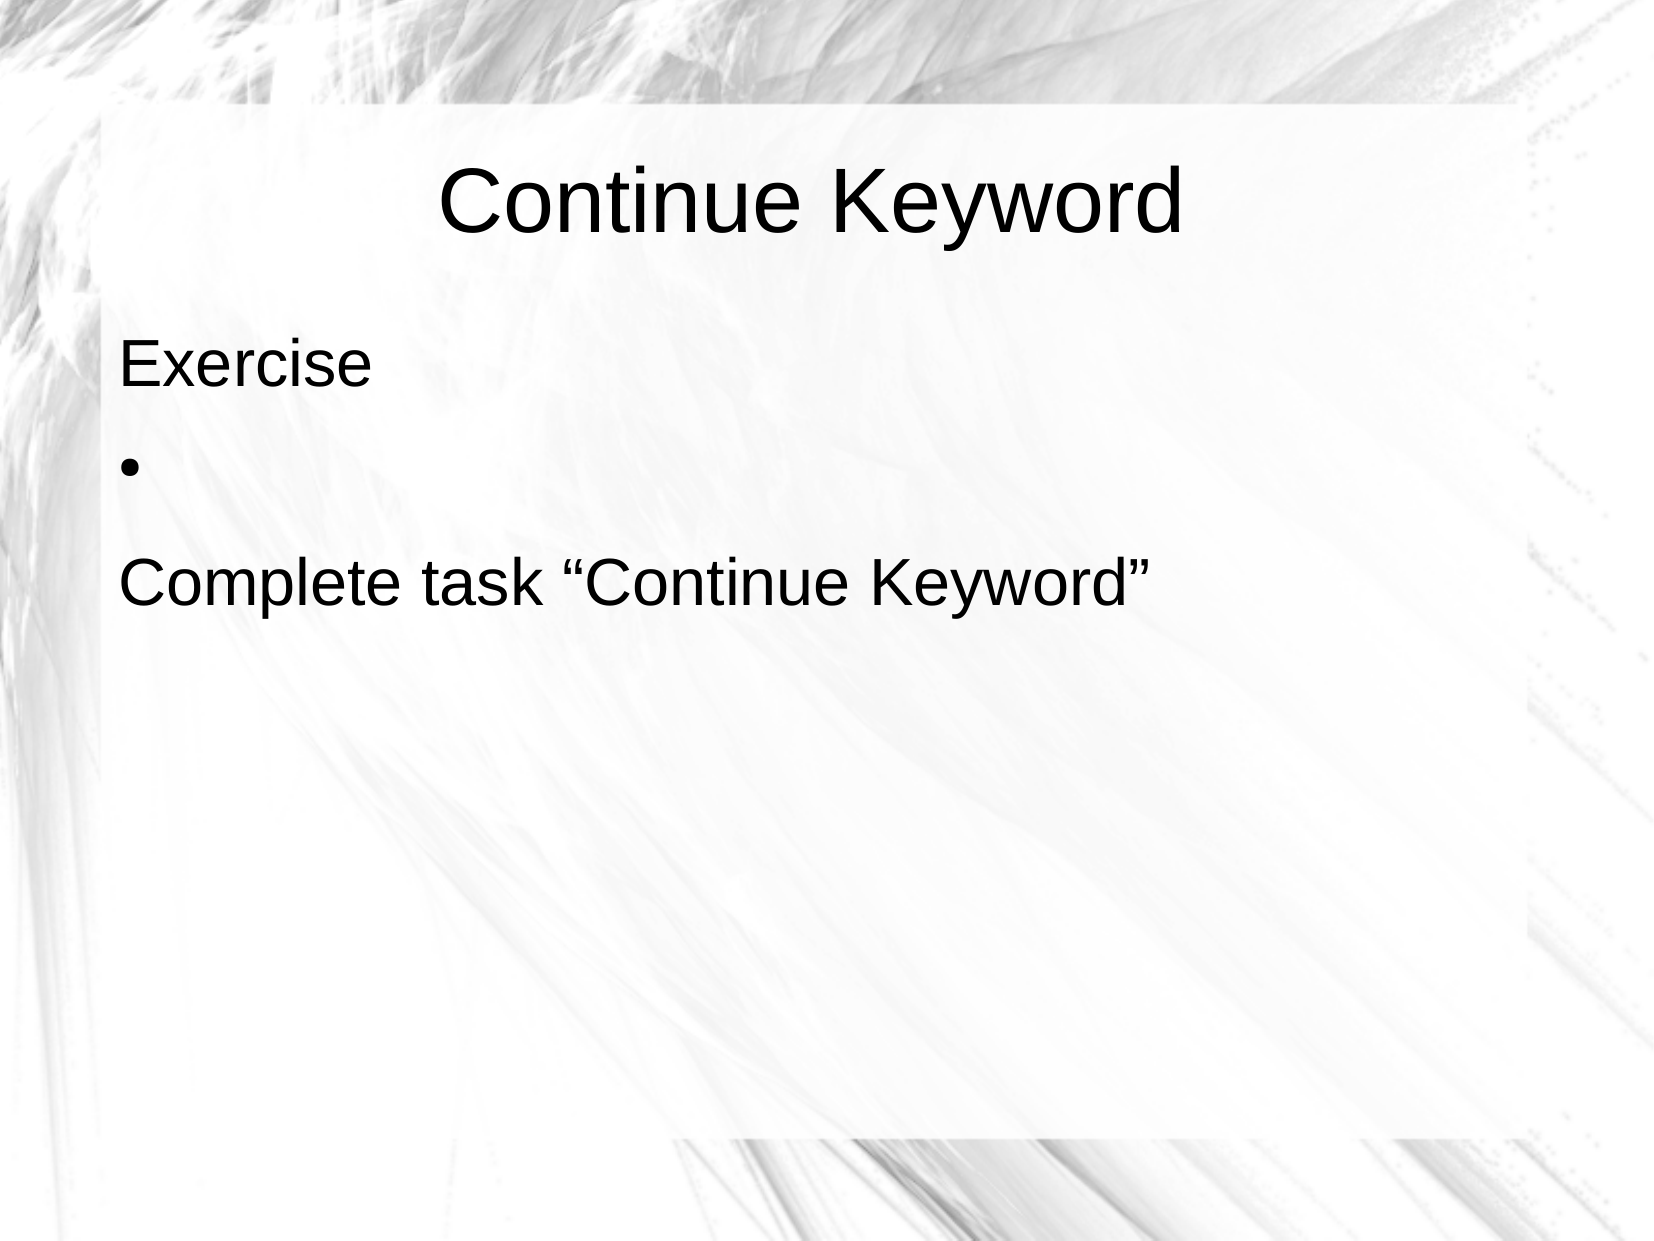

# Continue Keyword
Exercise
Complete task “Continue Keyword”